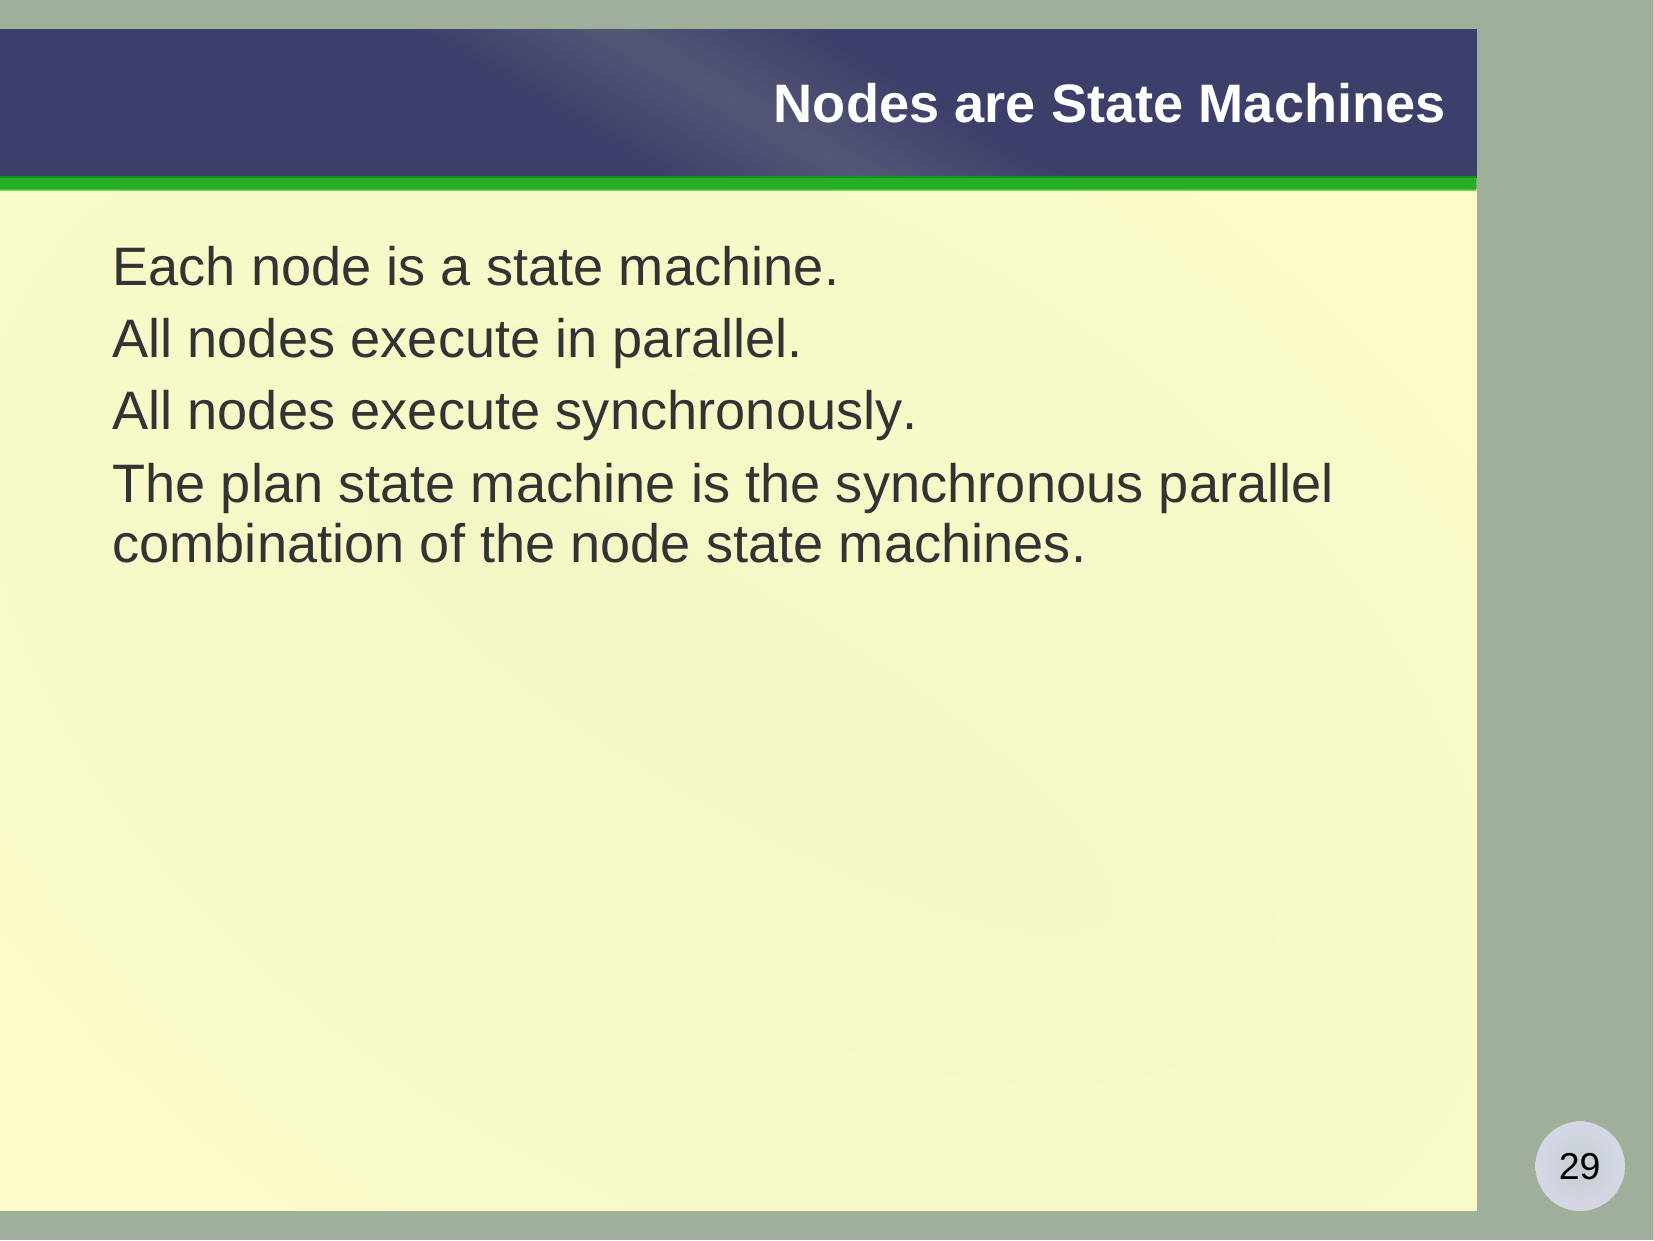

# Nodes are State Machines
Each node is a state machine.
All nodes execute in parallel.
All nodes execute synchronously.
The plan state machine is the synchronous parallel combination of the node state machines.